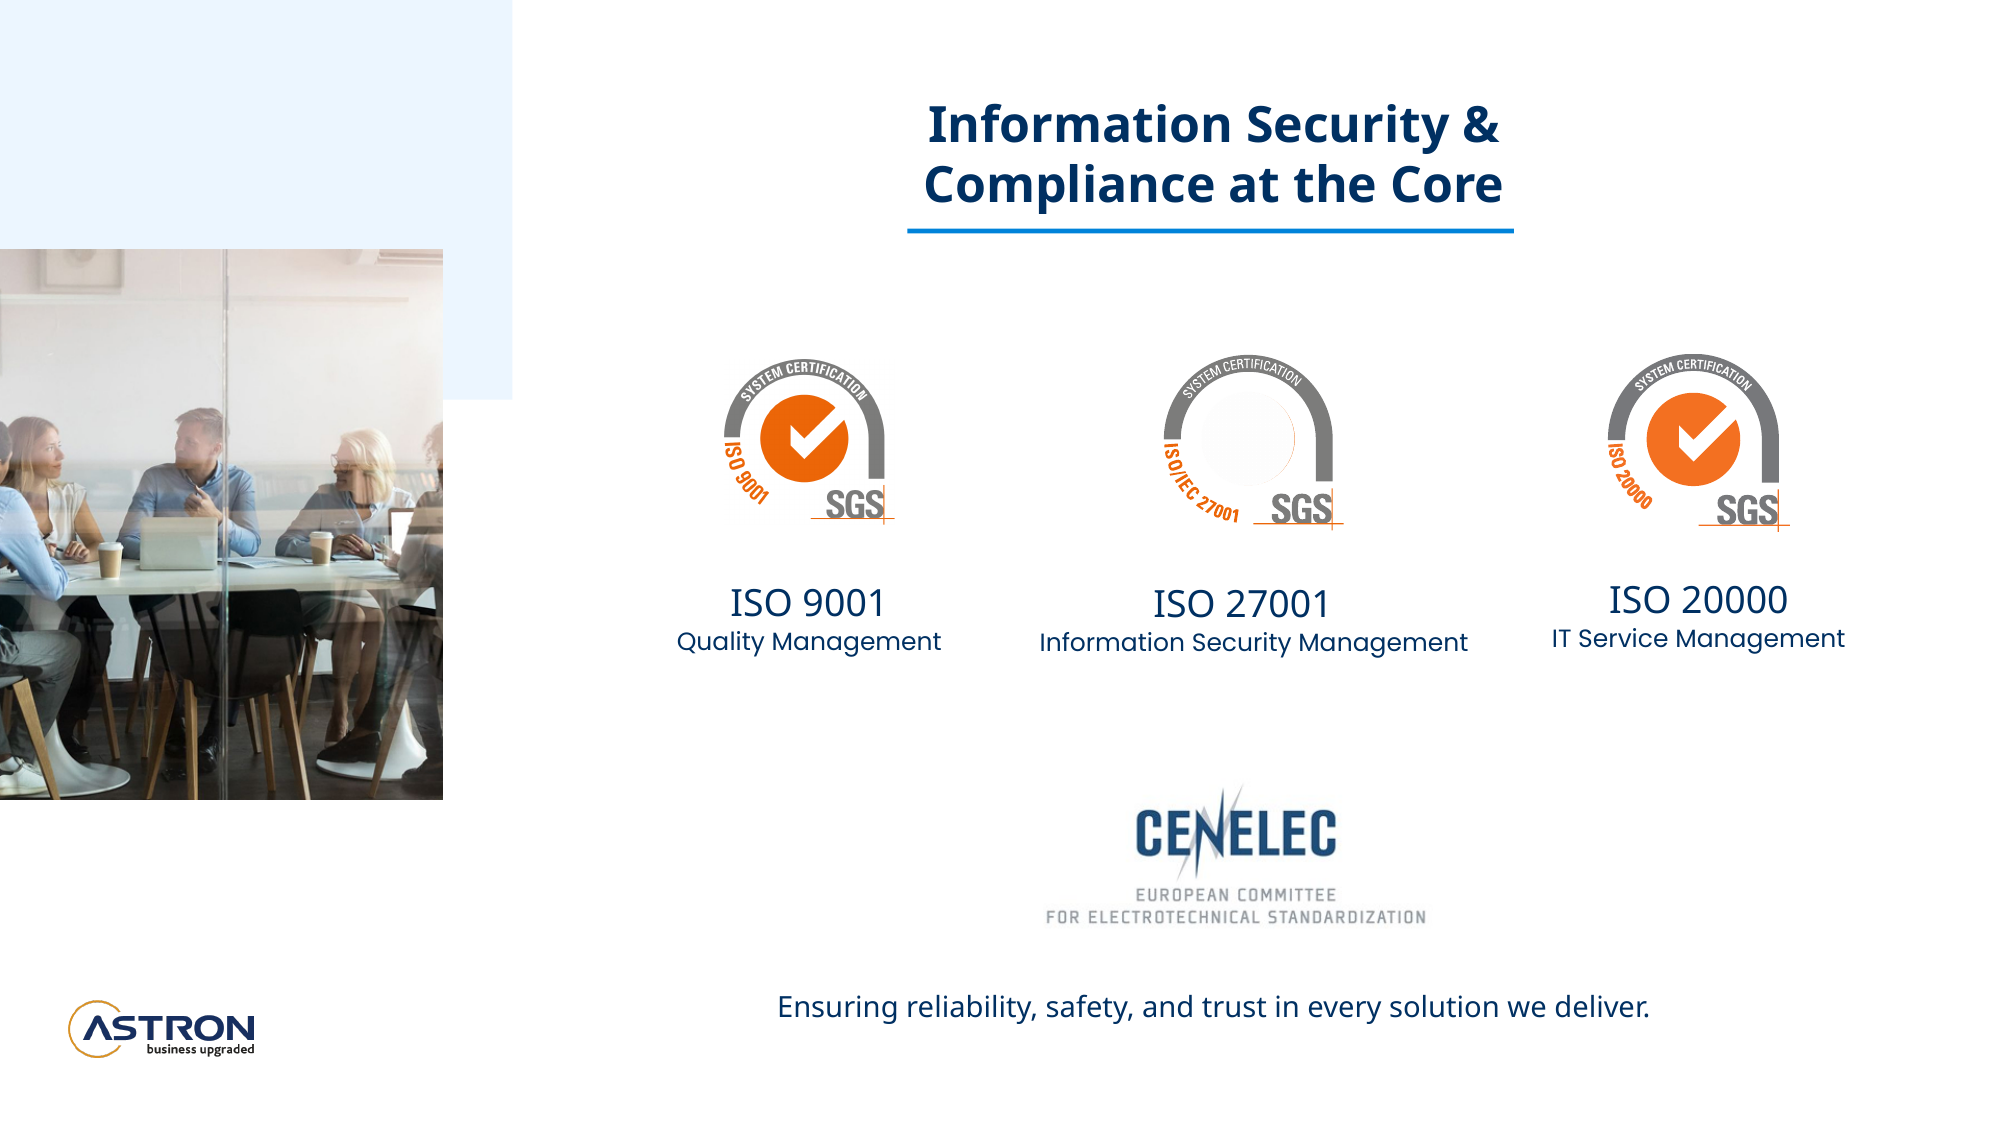

Information Security &
Compliance at the Core
ISO 20000
IT Service Management
ISO 9001
Quality Management
ISO 27001
Information Security Management
# Ensuring reliability, safety, and trust in every solution we deliver.